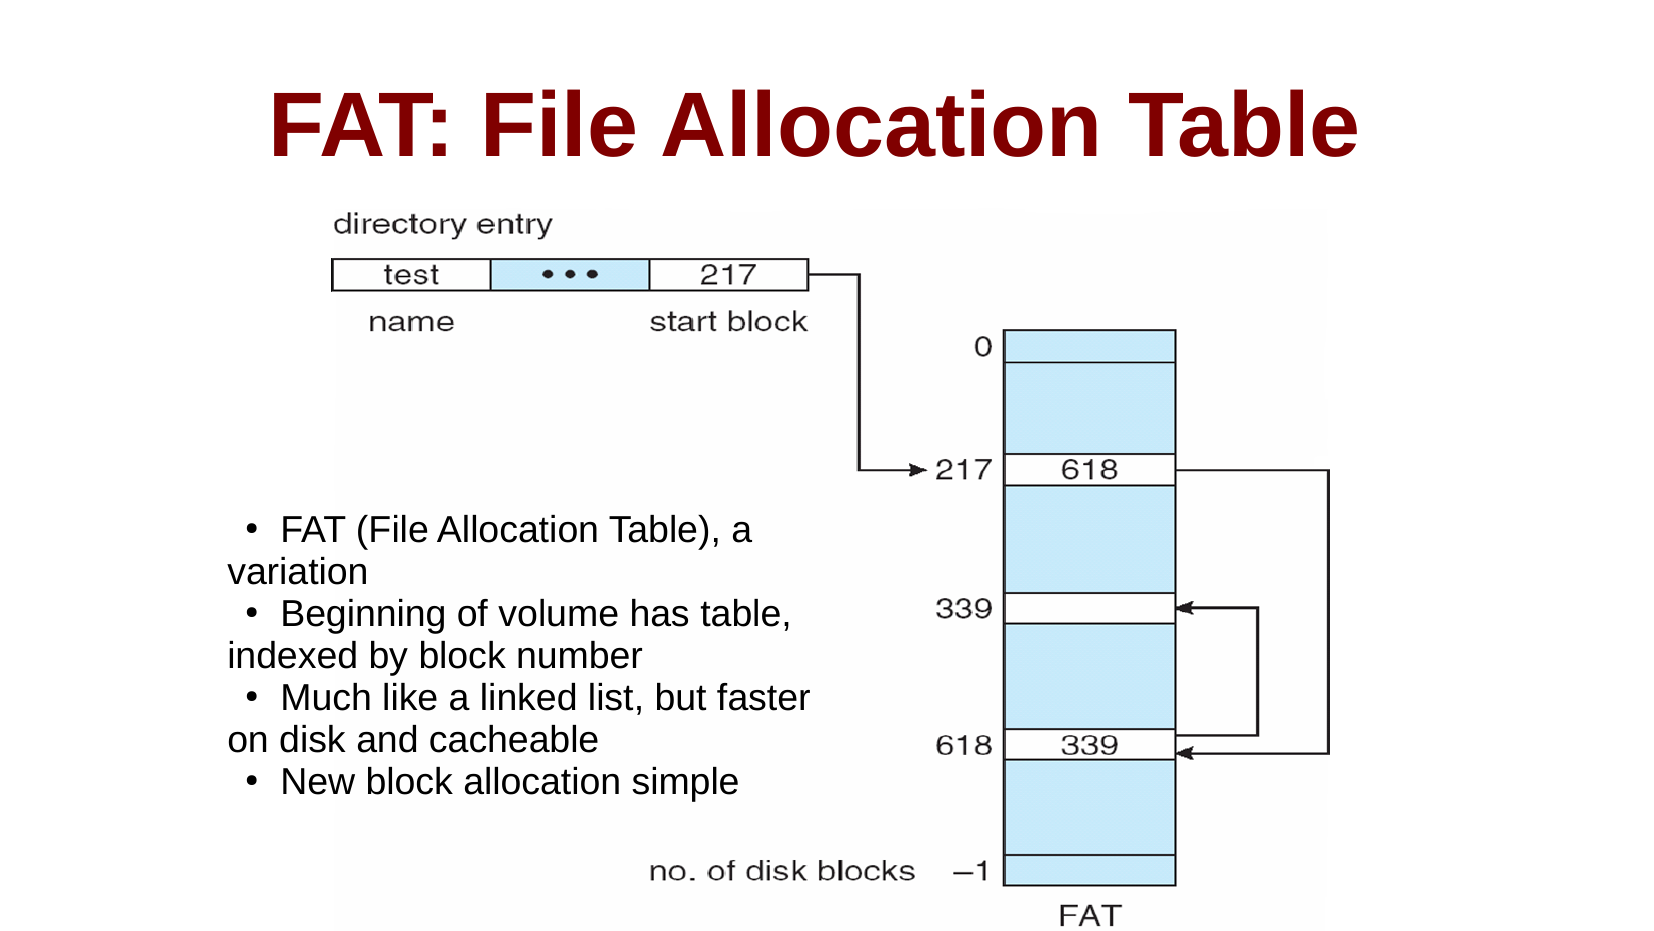

# FAT: File Allocation Table
FAT (File Allocation Table), a variation
Beginning of volume has table, indexed by block number
Much like a linked list, but faster on disk and cacheable
New block allocation simple